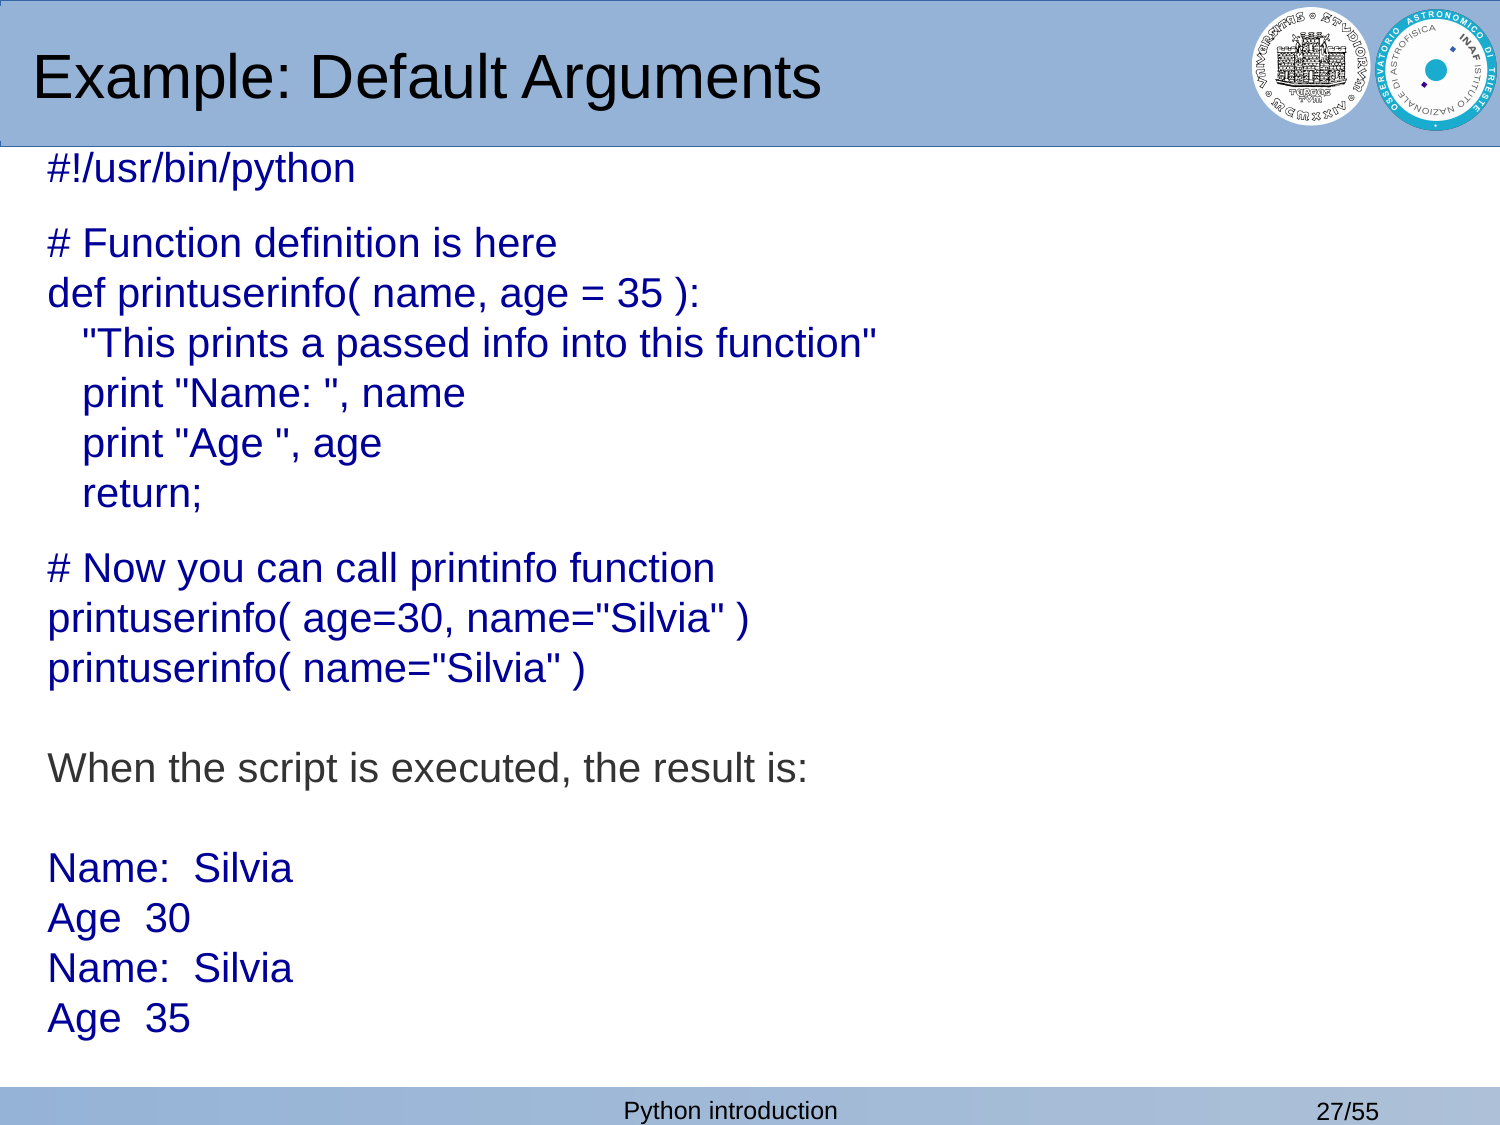

Example: Default Arguments
# #!/usr/bin/python
# Function definition is here
def printuserinfo( name, age = 35 ):
 "This prints a passed info into this function"
 print "Name: ", name
 print "Age ", age
 return;
# Now you can call printinfo function
printuserinfo( age=30, name="Silvia" )
printuserinfo( name="Silvia" )
When the script is executed, the result is:
Name: Silvia
Age 30
Name: Silvia
Age 35